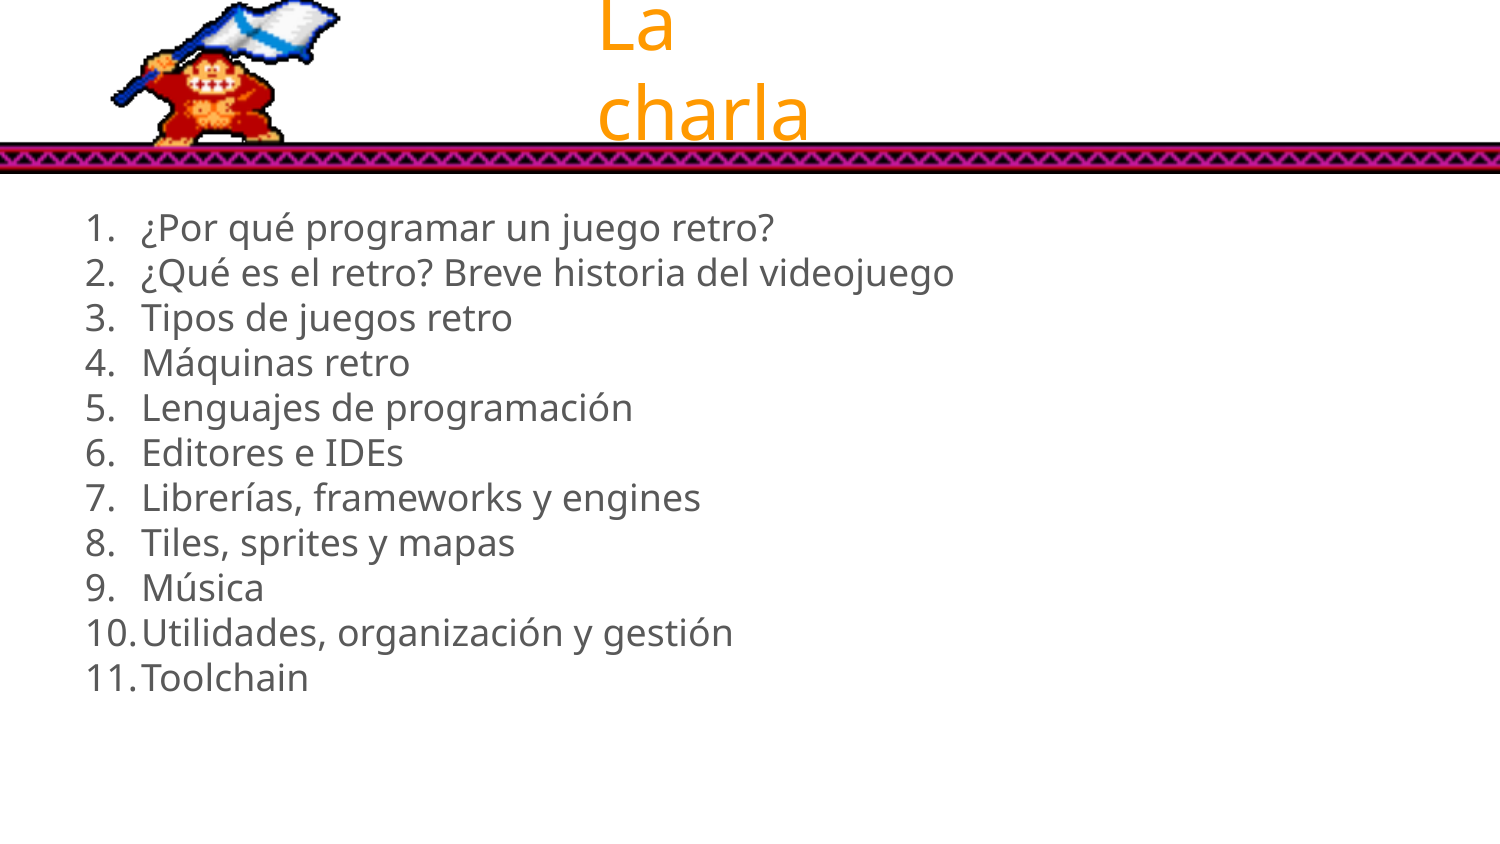

# La charla
¿Por qué programar un juego retro?
¿Qué es el retro? Breve historia del videojuego
Tipos de juegos retro
Máquinas retro
Lenguajes de programación
Editores e IDEs
Librerías, frameworks y engines
Tiles, sprites y mapas
Música
Utilidades, organización y gestión
Toolchain